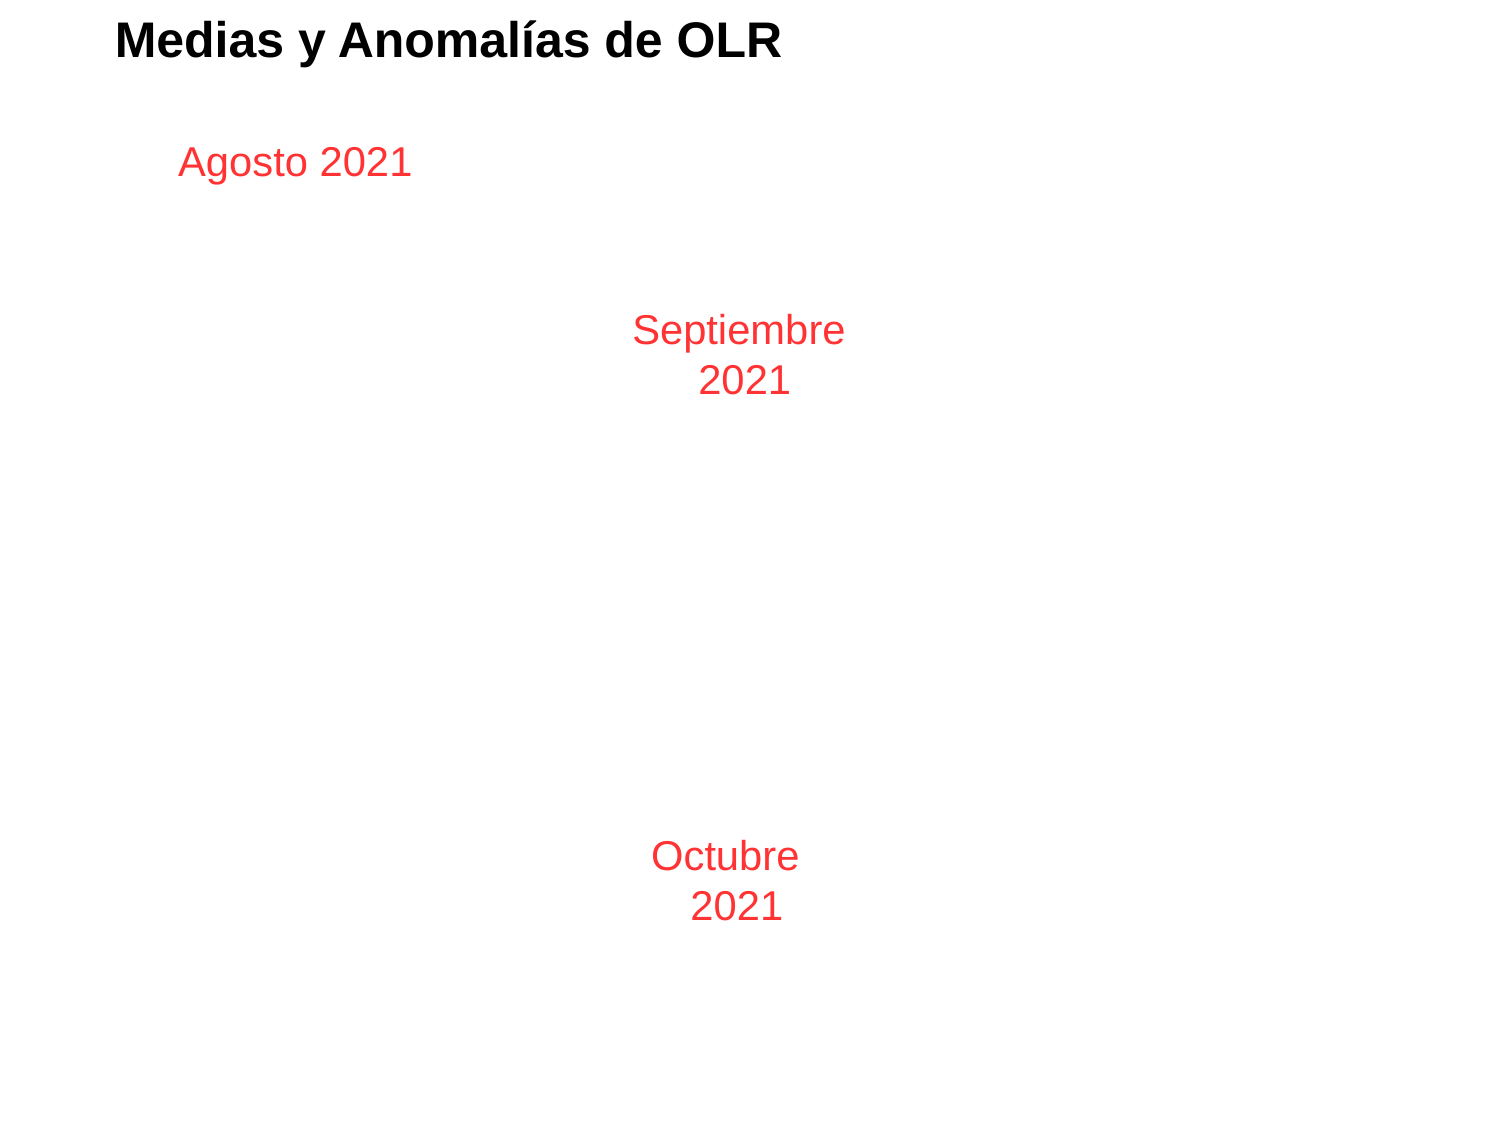

Medias y Anomalías de OLR
Agosto 2021
Septiembre
 2021
Octubre
 2021